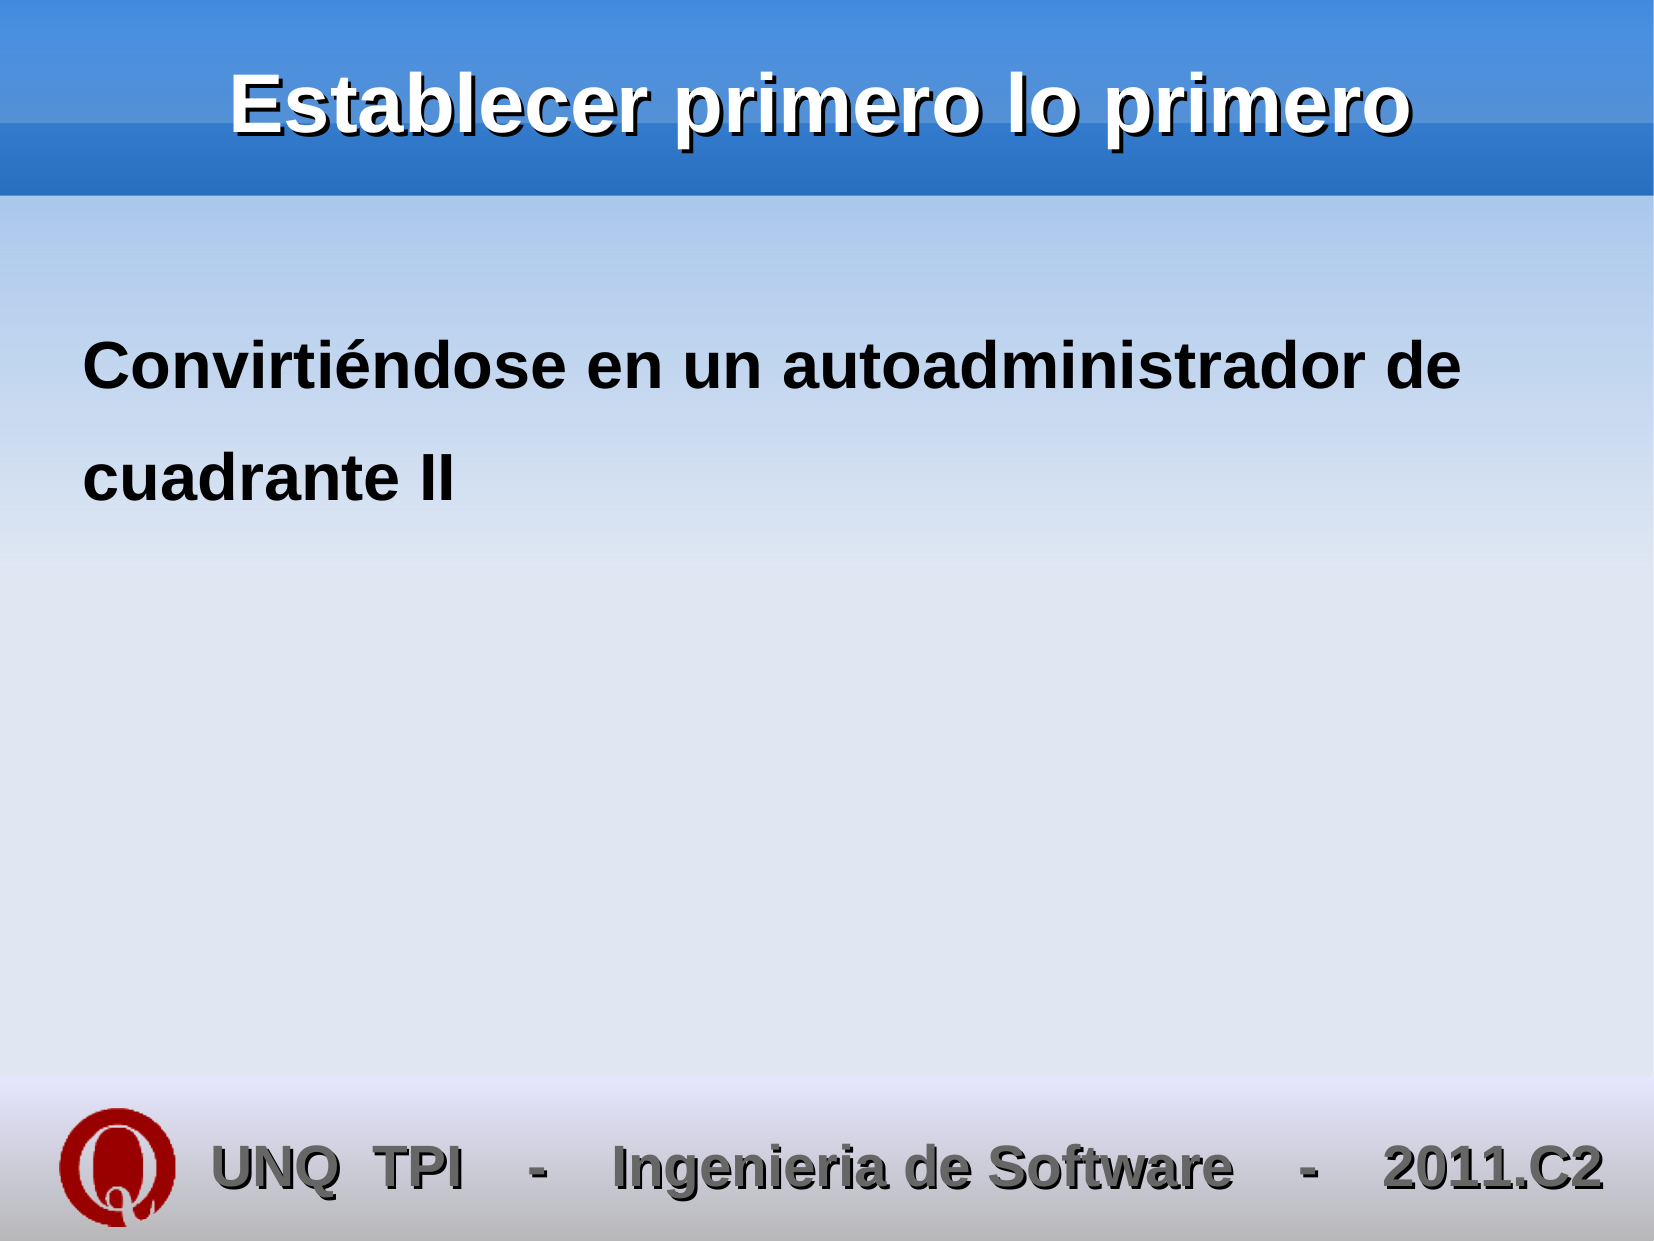

# Establecer primero lo primero
Convirtiéndose en un autoadministrador de cuadrante II
UNQ TPI - Ingenieria de Software - 2011.C2